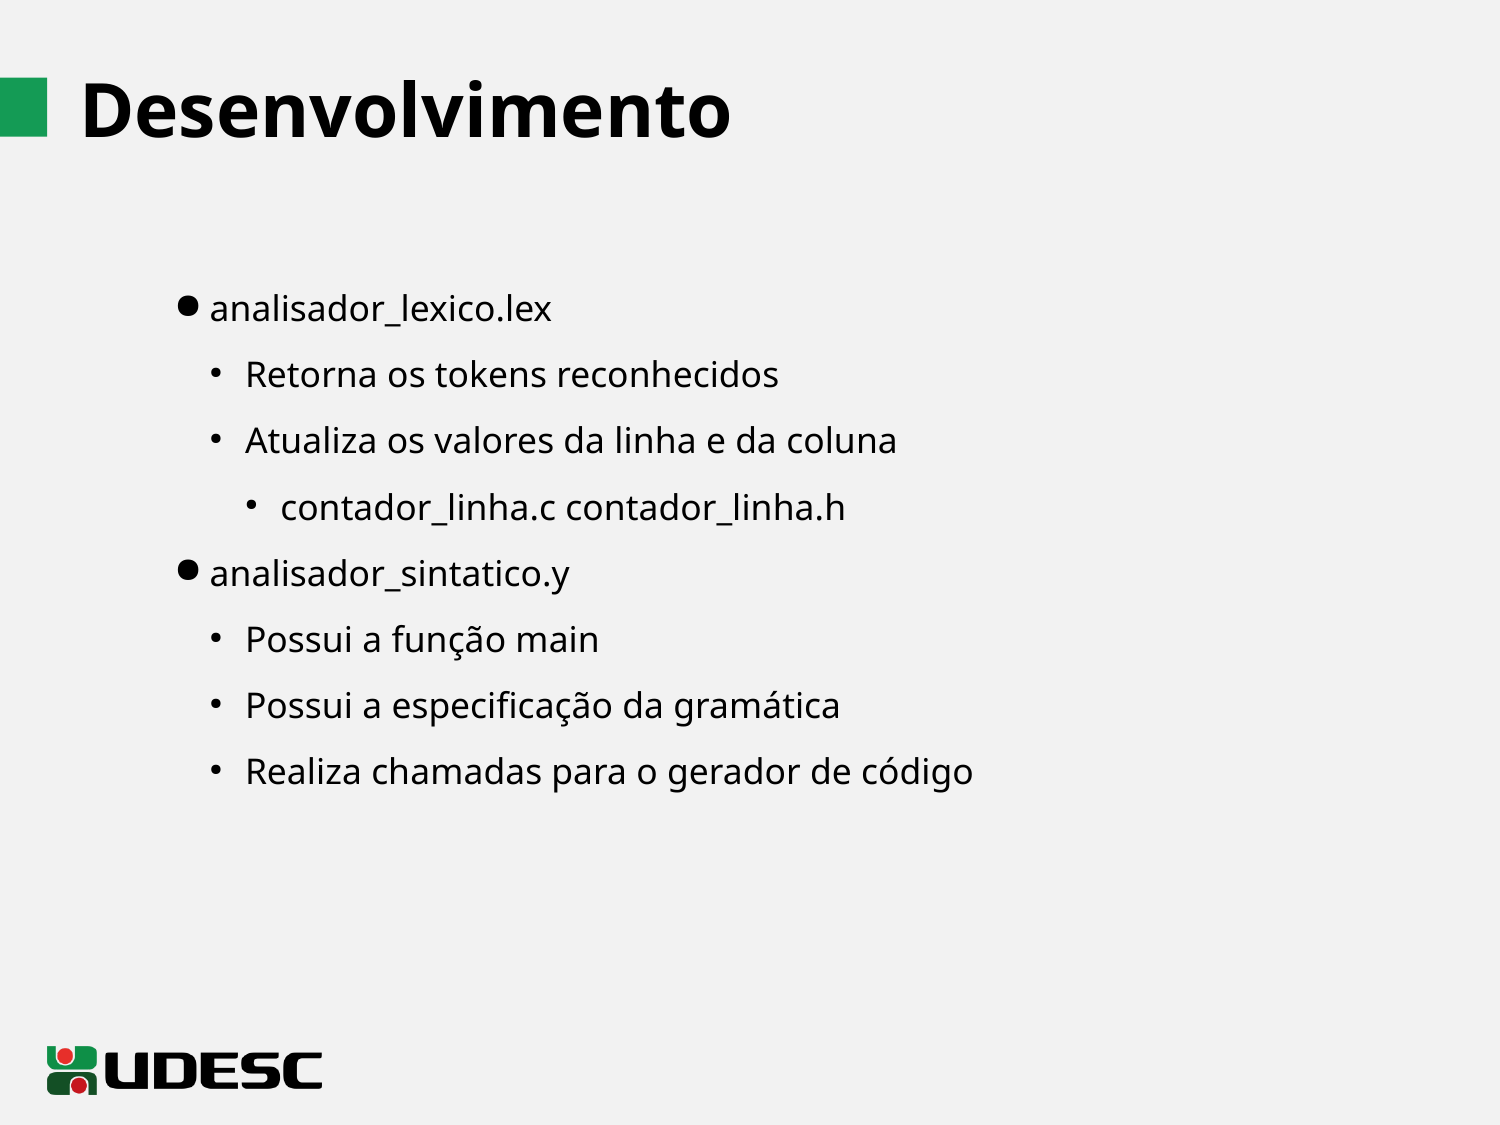

Desenvolvimento
analisador_lexico.lex
Retorna os tokens reconhecidos
Atualiza os valores da linha e da coluna
contador_linha.c contador_linha.h
analisador_sintatico.y
Possui a função main
Possui a especificação da gramática
Realiza chamadas para o gerador de código